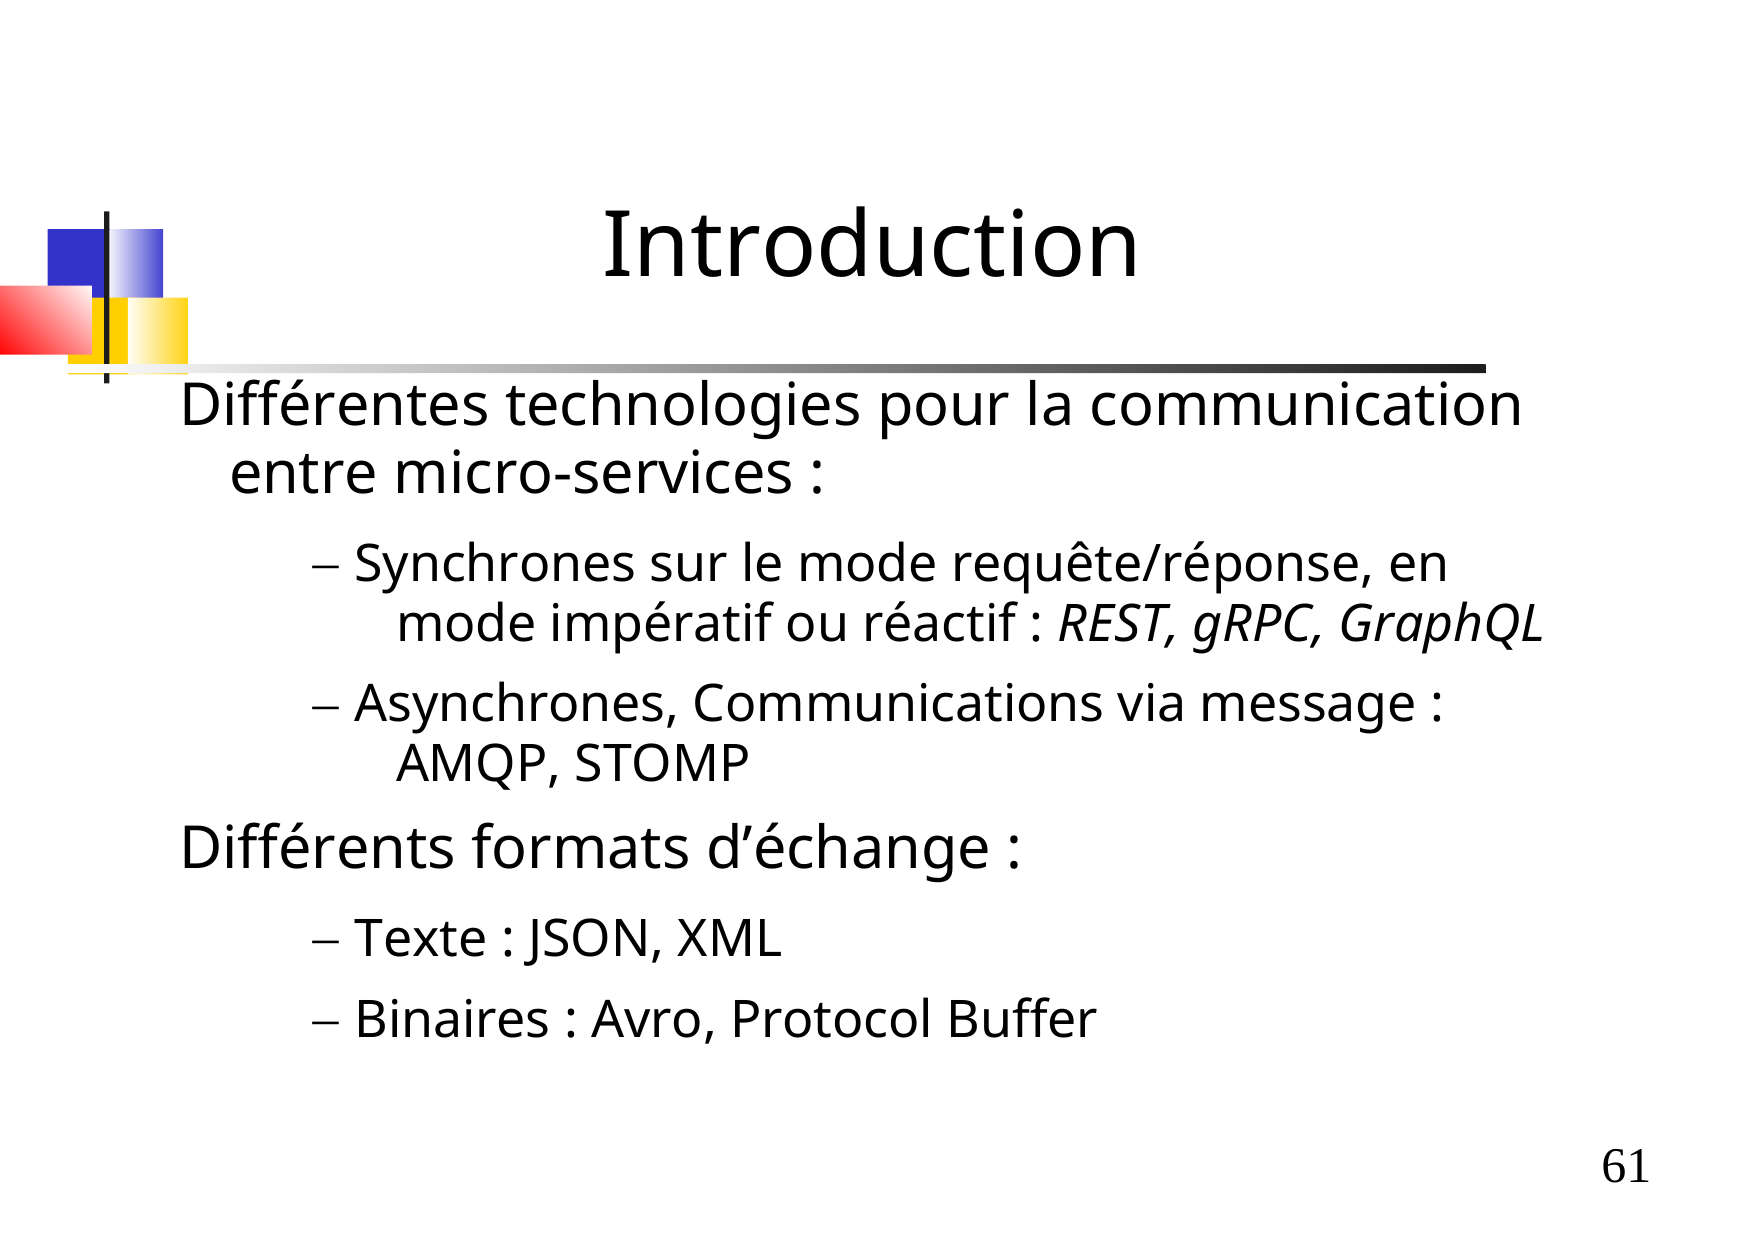

# Introduction
Différentes technologies pour la communication entre micro-services :
Synchrones sur le mode requête/réponse, en mode impératif ou réactif : REST, gRPC, GraphQL
Asynchrones, Communications via message : AMQP, STOMP
Différents formats d’échange :
Texte : JSON, XML
Binaires : Avro, Protocol Buffer